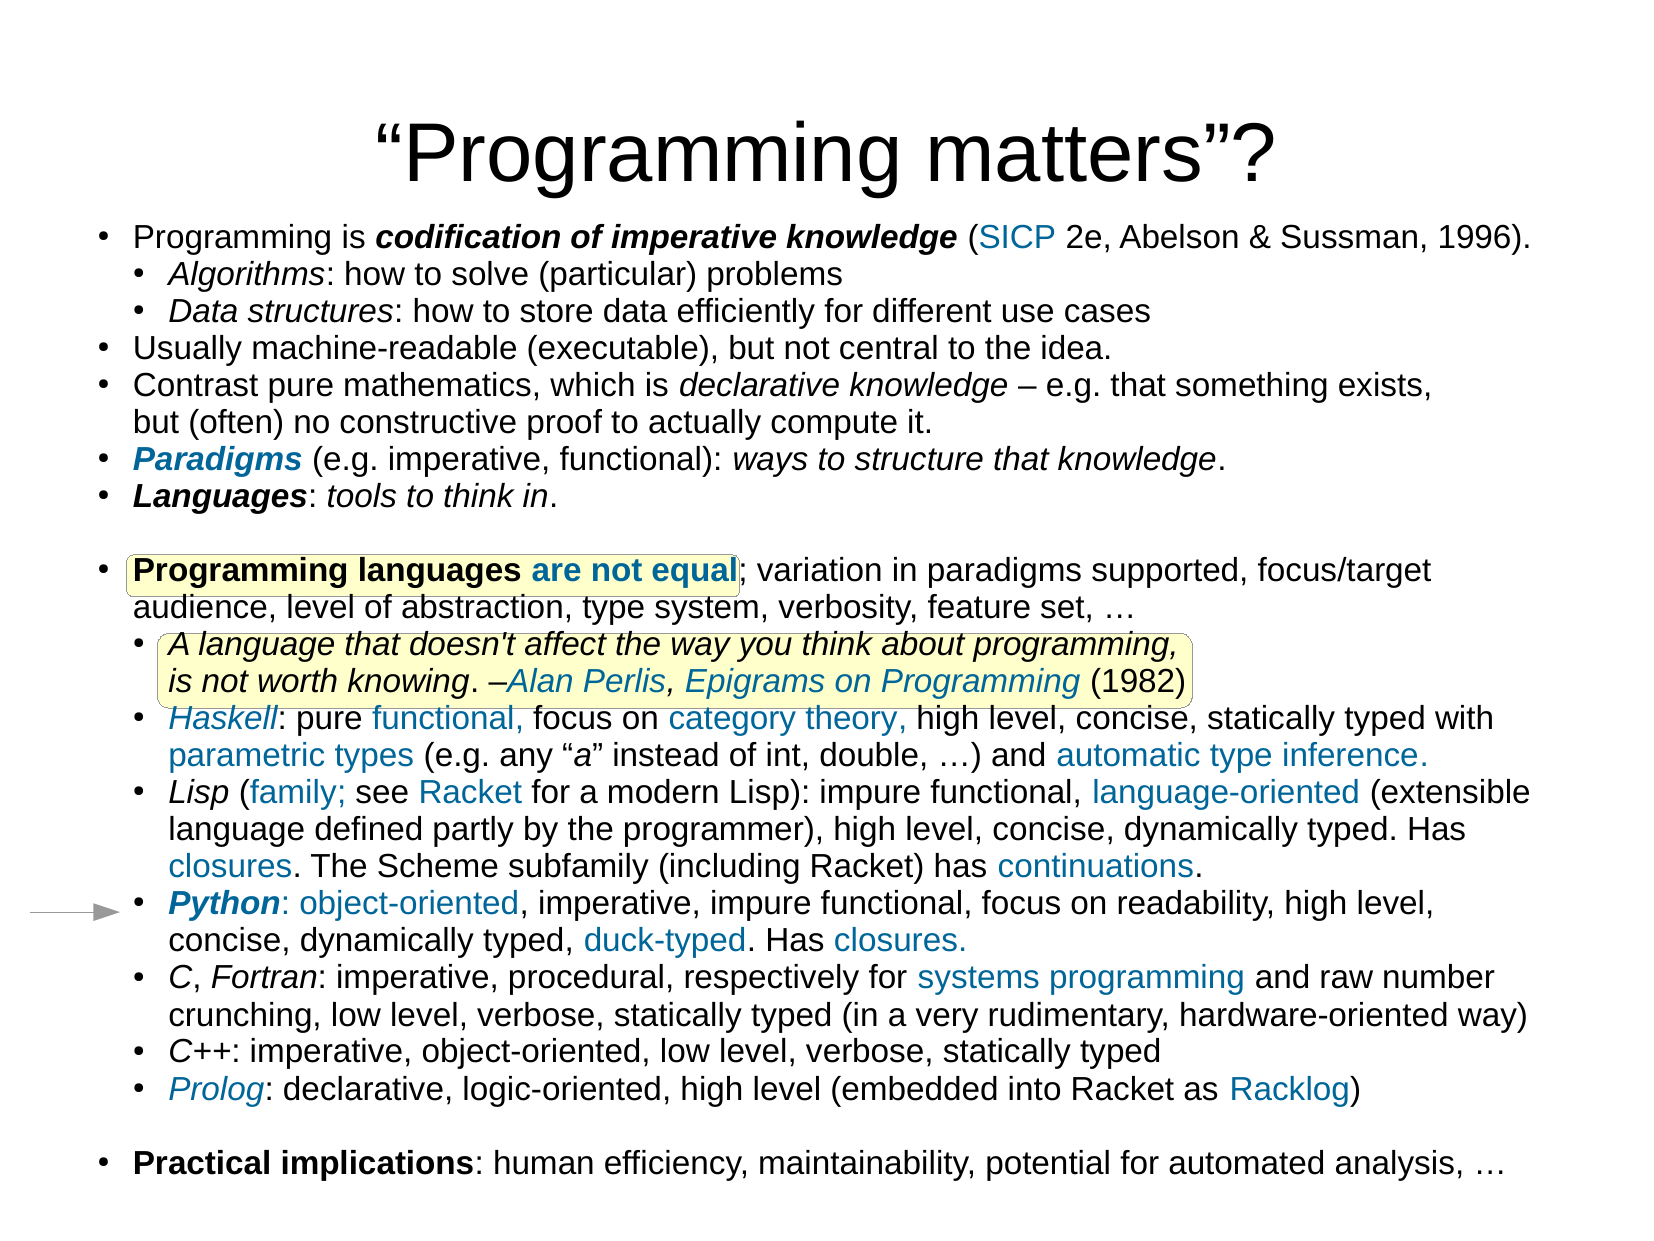

# “Programming matters”?
Programming is codification of imperative knowledge (SICP 2e, Abelson & Sussman, 1996).
Algorithms: how to solve (particular) problems
Data structures: how to store data efficiently for different use cases
Usually machine-readable (executable), but not central to the idea.
Contrast pure mathematics, which is declarative knowledge – e.g. that something exists,
but (often) no constructive proof to actually compute it.
Paradigms (e.g. imperative, functional): ways to structure that knowledge.
Languages: tools to think in.
Programming languages are not equal; variation in paradigms supported, focus/target audience, level of abstraction, type system, verbosity, feature set, …
A language that doesn't affect the way you think about programming,
is not worth knowing. –Alan Perlis, Epigrams on Programming (1982)
Haskell: pure functional, focus on category theory, high level, concise, statically typed with parametric types (e.g. any “a” instead of int, double, …) and automatic type inference.
Lisp (family; see Racket for a modern Lisp): impure functional, language-oriented (extensible language defined partly by the programmer), high level, concise, dynamically typed. Has closures. The Scheme subfamily (including Racket) has continuations.
Python: object-oriented, imperative, impure functional, focus on readability, high level, concise, dynamically typed, duck-typed. Has closures.
C, Fortran: imperative, procedural, respectively for systems programming and raw number crunching, low level, verbose, statically typed (in a very rudimentary, hardware-oriented way)
C++: imperative, object-oriented, low level, verbose, statically typed
Prolog: declarative, logic-oriented, high level (embedded into Racket as Racklog)
Practical implications: human efficiency, maintainability, potential for automated analysis, …